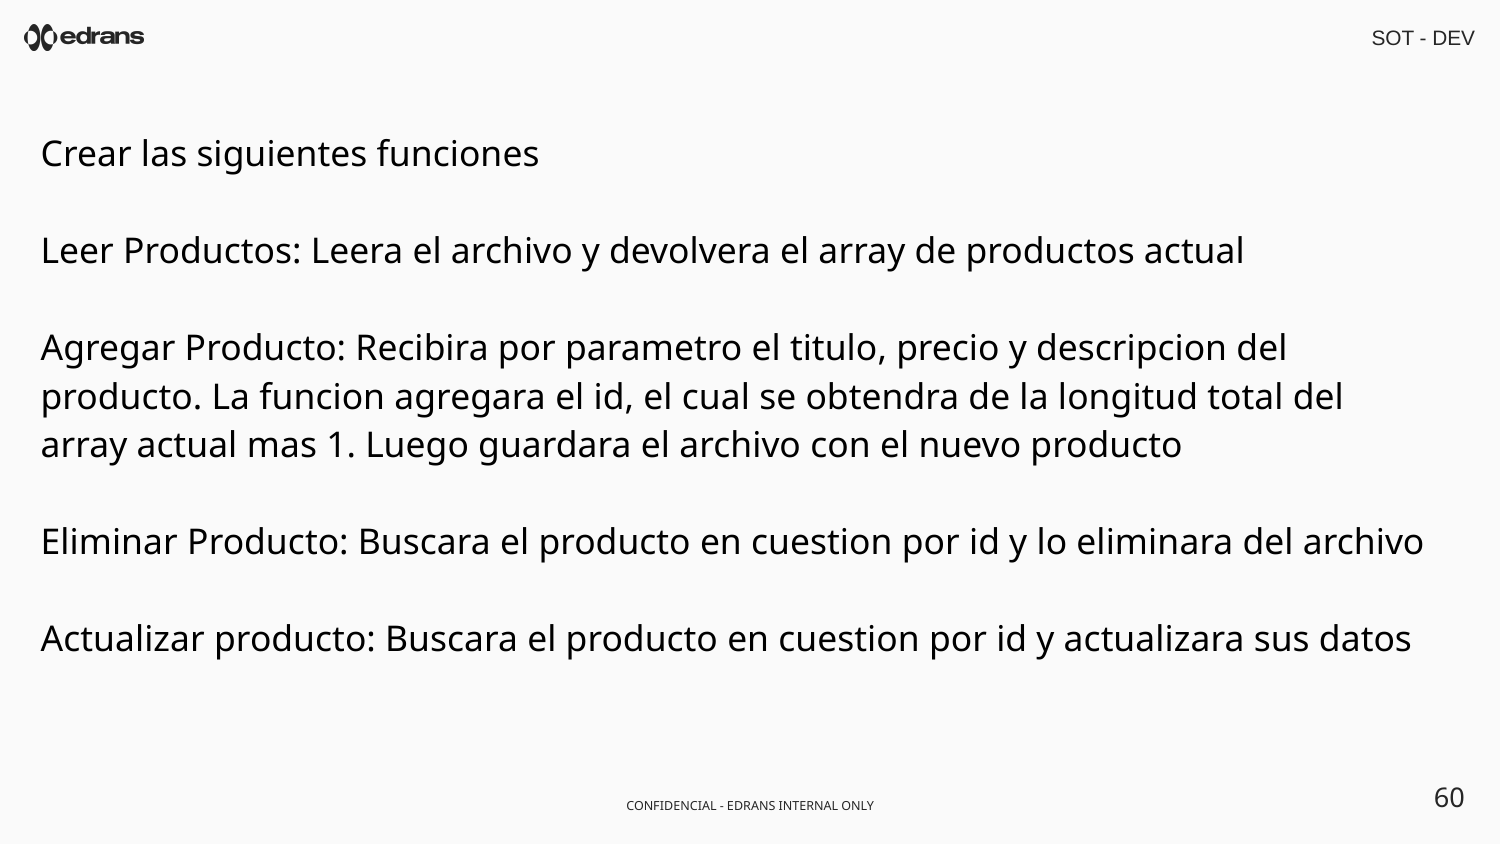

SOT - DEV
Crear las siguientes funciones
Leer Productos: Leera el archivo y devolvera el array de productos actual
Agregar Producto: Recibira por parametro el titulo, precio y descripcion del producto. La funcion agregara el id, el cual se obtendra de la longitud total del array actual mas 1. Luego guardara el archivo con el nuevo producto
Eliminar Producto: Buscara el producto en cuestion por id y lo eliminara del archivo
Actualizar producto: Buscara el producto en cuestion por id y actualizara sus datos
CONFIDENCIAL - EDRANS INTERNAL ONLY